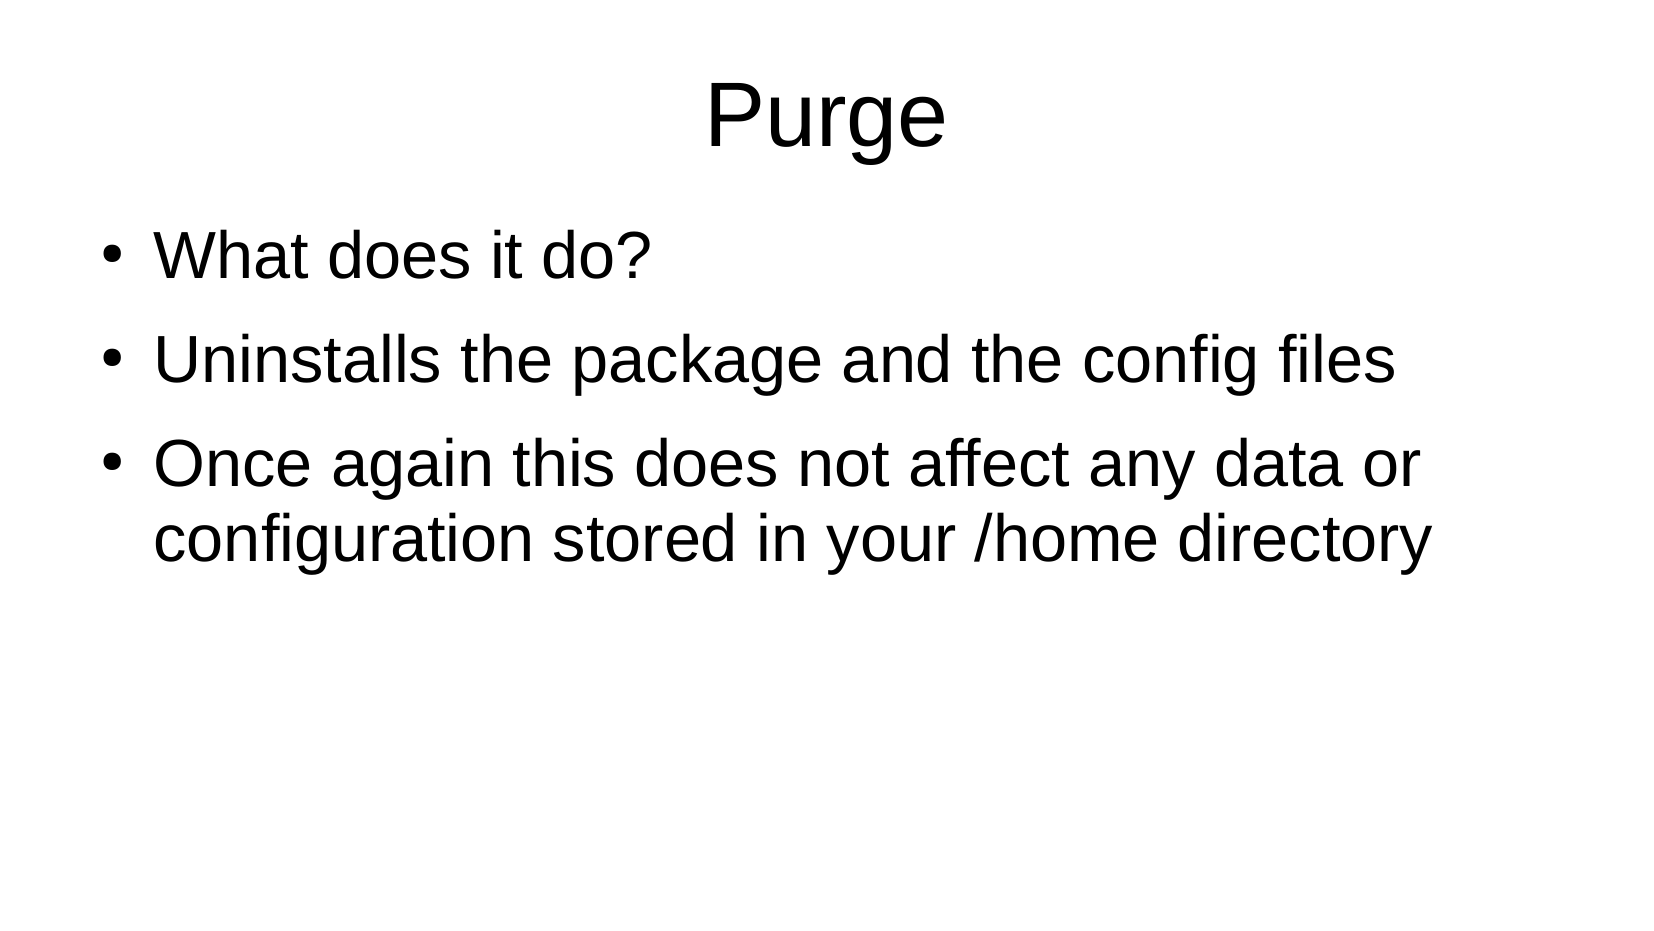

# Purge
What does it do?
Uninstalls the package and the config files
Once again this does not affect any data or configuration stored in your /home directory